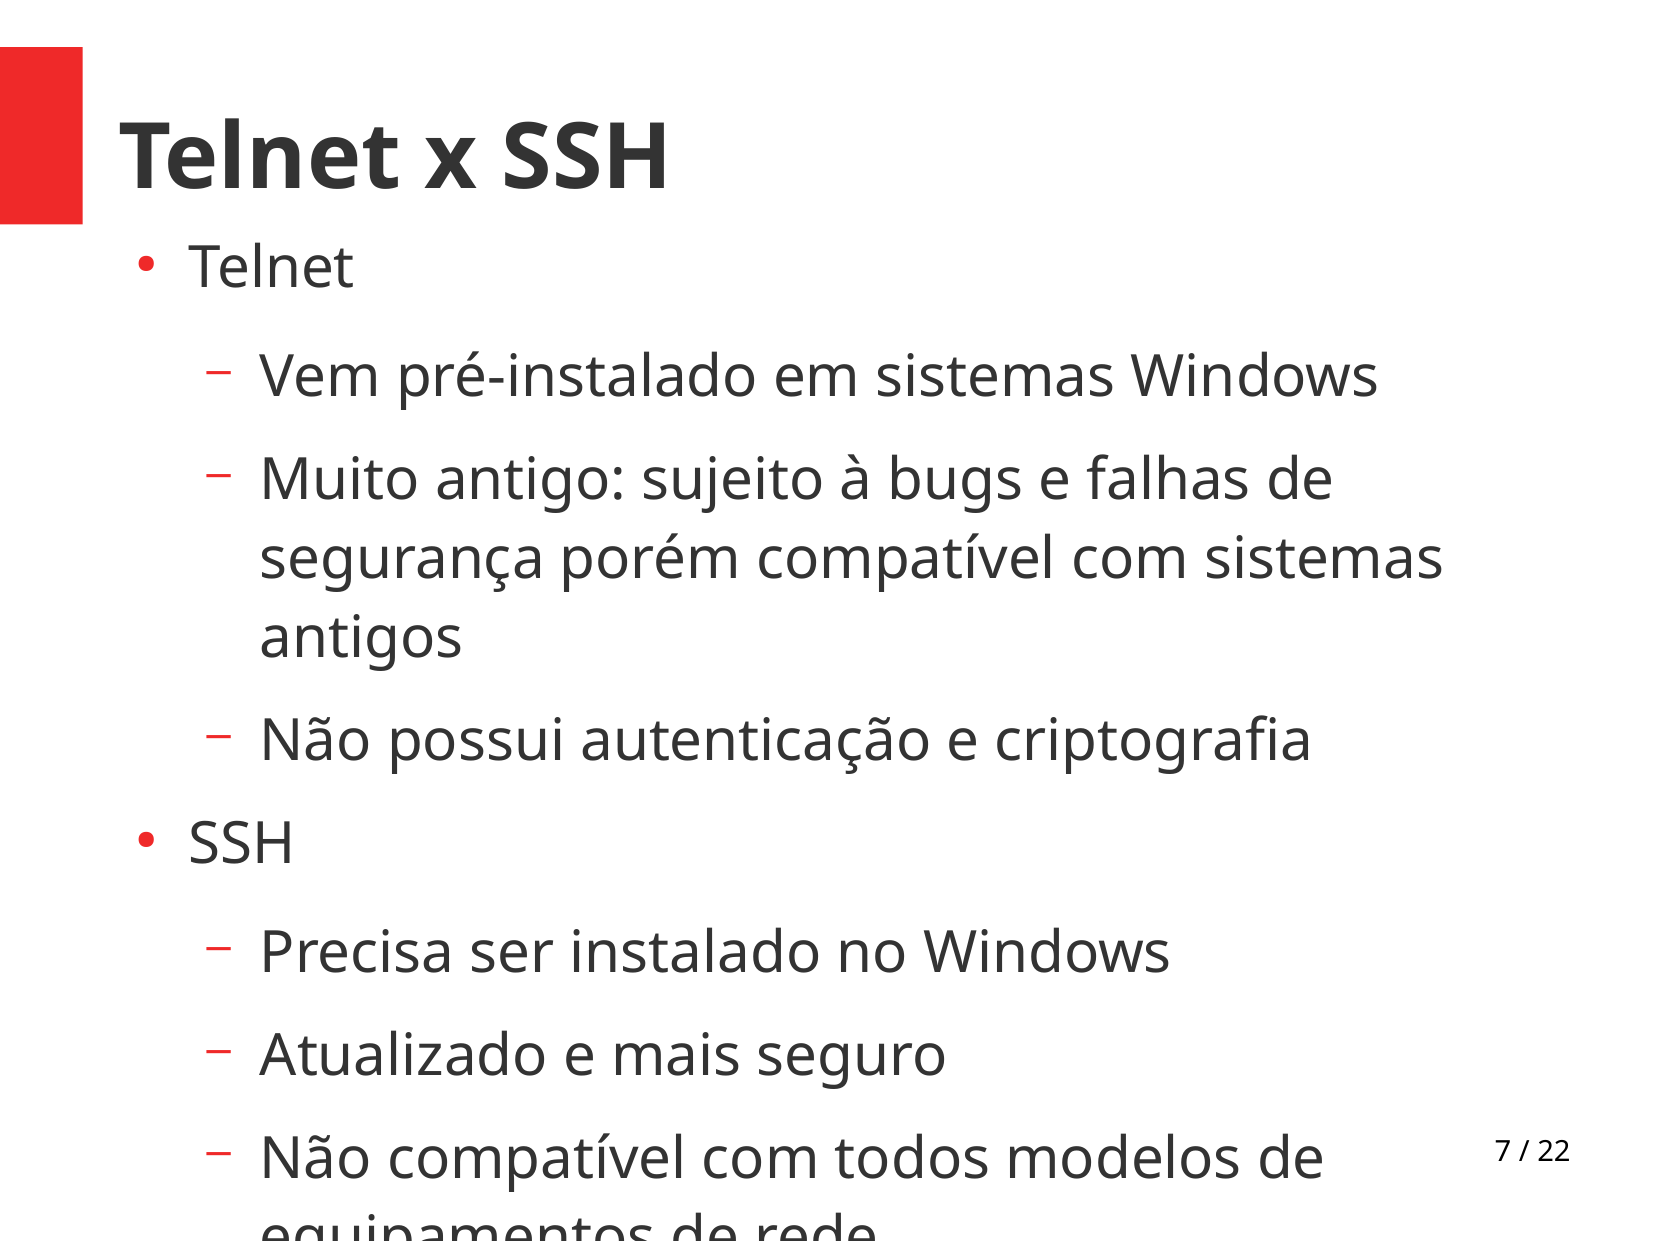

# Telnet x SSH
Telnet
Vem pré-instalado em sistemas Windows
Muito antigo: sujeito à bugs e falhas de segurança porém compatível com sistemas antigos
Não possui autenticação e criptografia
SSH
Precisa ser instalado no Windows
Atualizado e mais seguro
Não compatível com todos modelos de equipamentos de rede
7